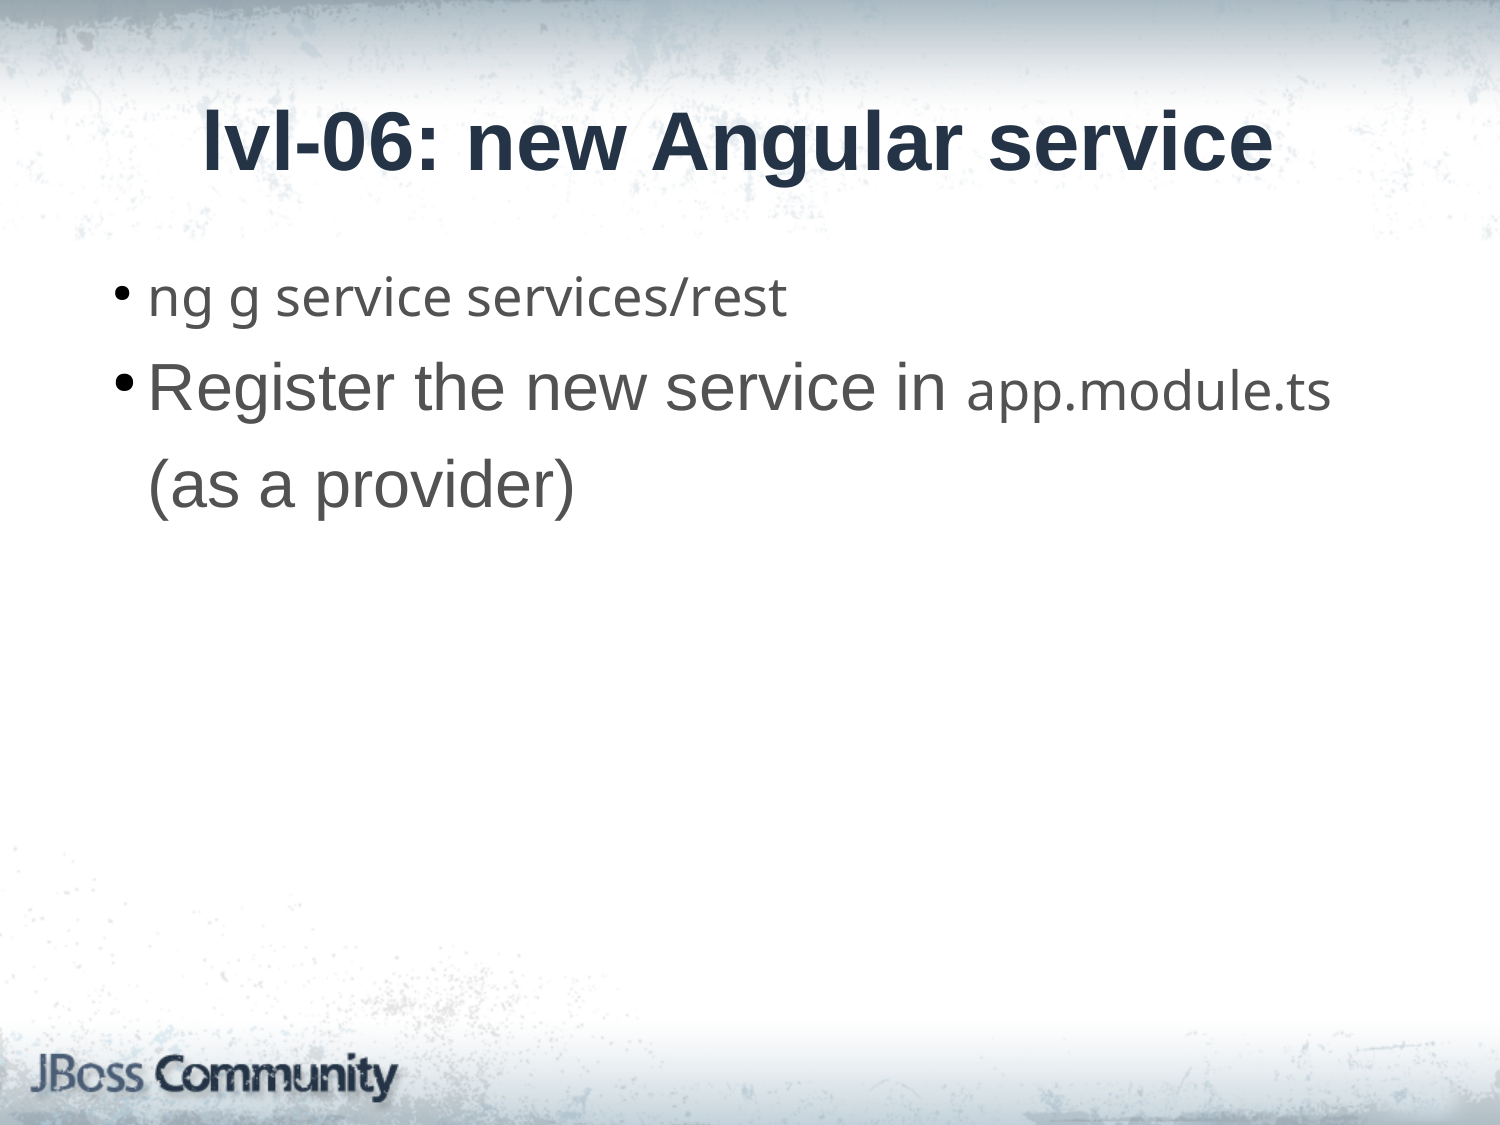

# lvl-06: new Angular service
ng g service services/rest
Register the new service in app.module.ts
(as a provider)